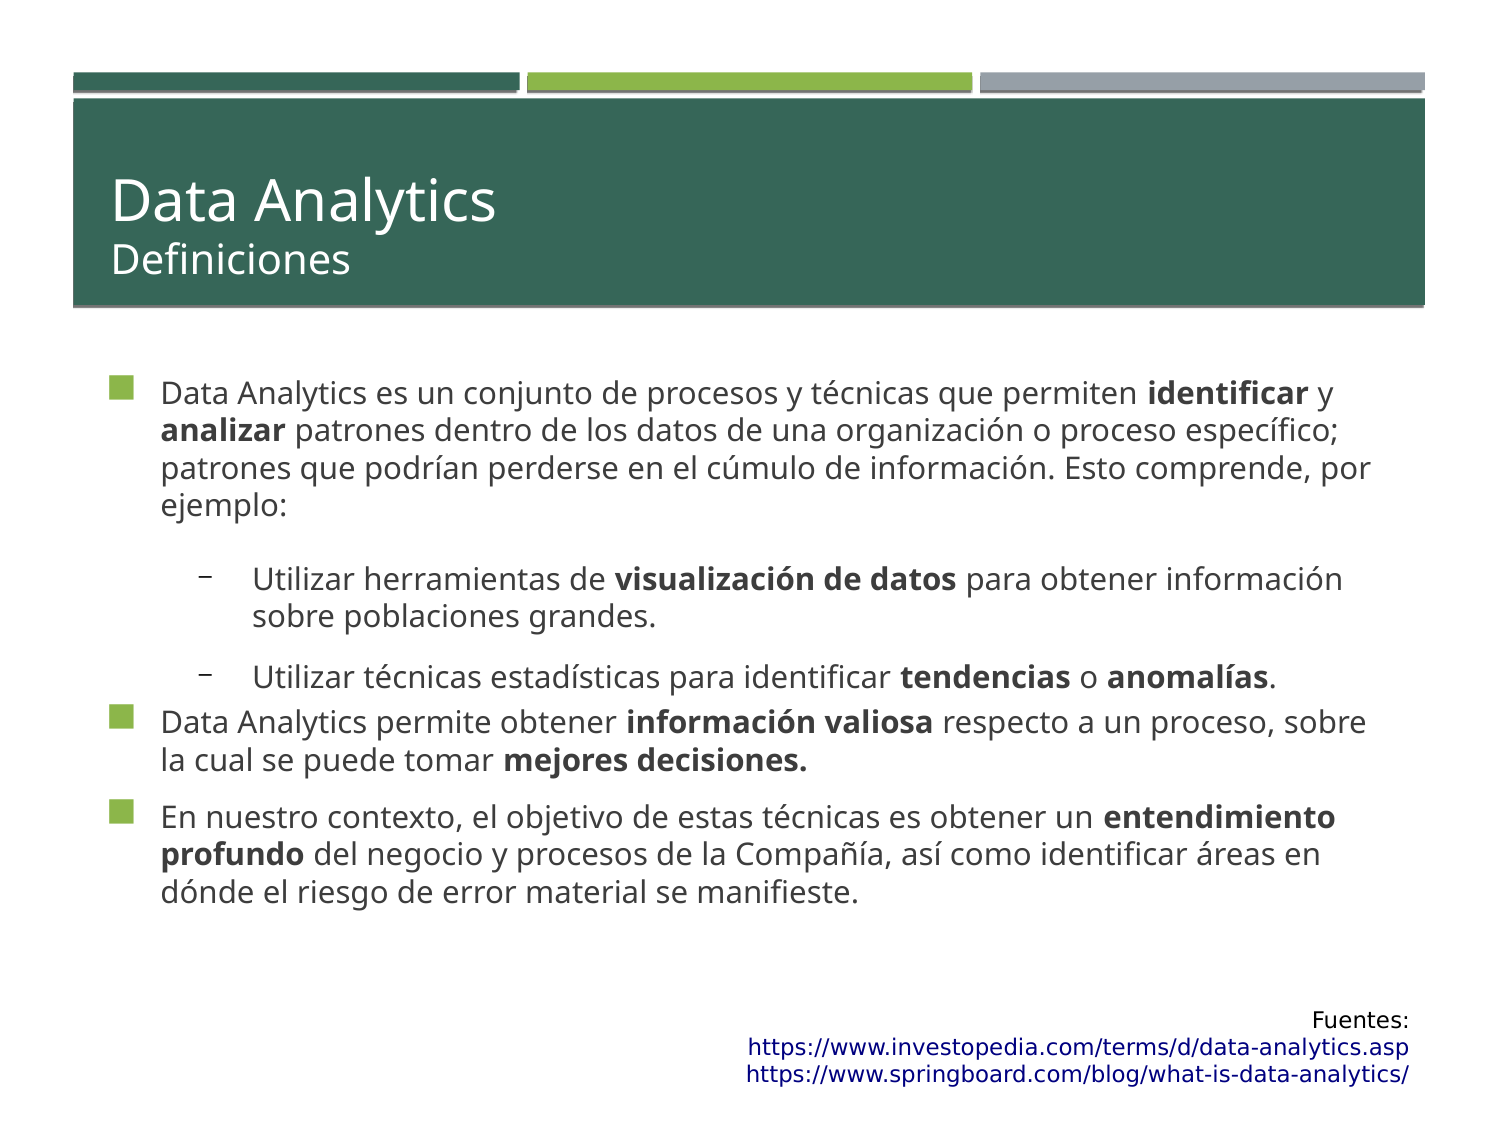

# Data Analytics Definiciones
Data Analytics es un conjunto de procesos y técnicas que permiten identificar y analizar patrones dentro de los datos de una organización o proceso específico; patrones que podrían perderse en el cúmulo de información. Esto comprende, por ejemplo:
Utilizar herramientas de visualización de datos para obtener información sobre poblaciones grandes.
Utilizar técnicas estadísticas para identificar tendencias o anomalías.
Data Analytics permite obtener información valiosa respecto a un proceso, sobre la cual se puede tomar mejores decisiones.
En nuestro contexto, el objetivo de estas técnicas es obtener un entendimiento profundo del negocio y procesos de la Compañía, así como identificar áreas en dónde el riesgo de error material se manifieste.
Fuentes:
https://www.investopedia.com/terms/d/data-analytics.asp
https://www.springboard.com/blog/what-is-data-analytics/